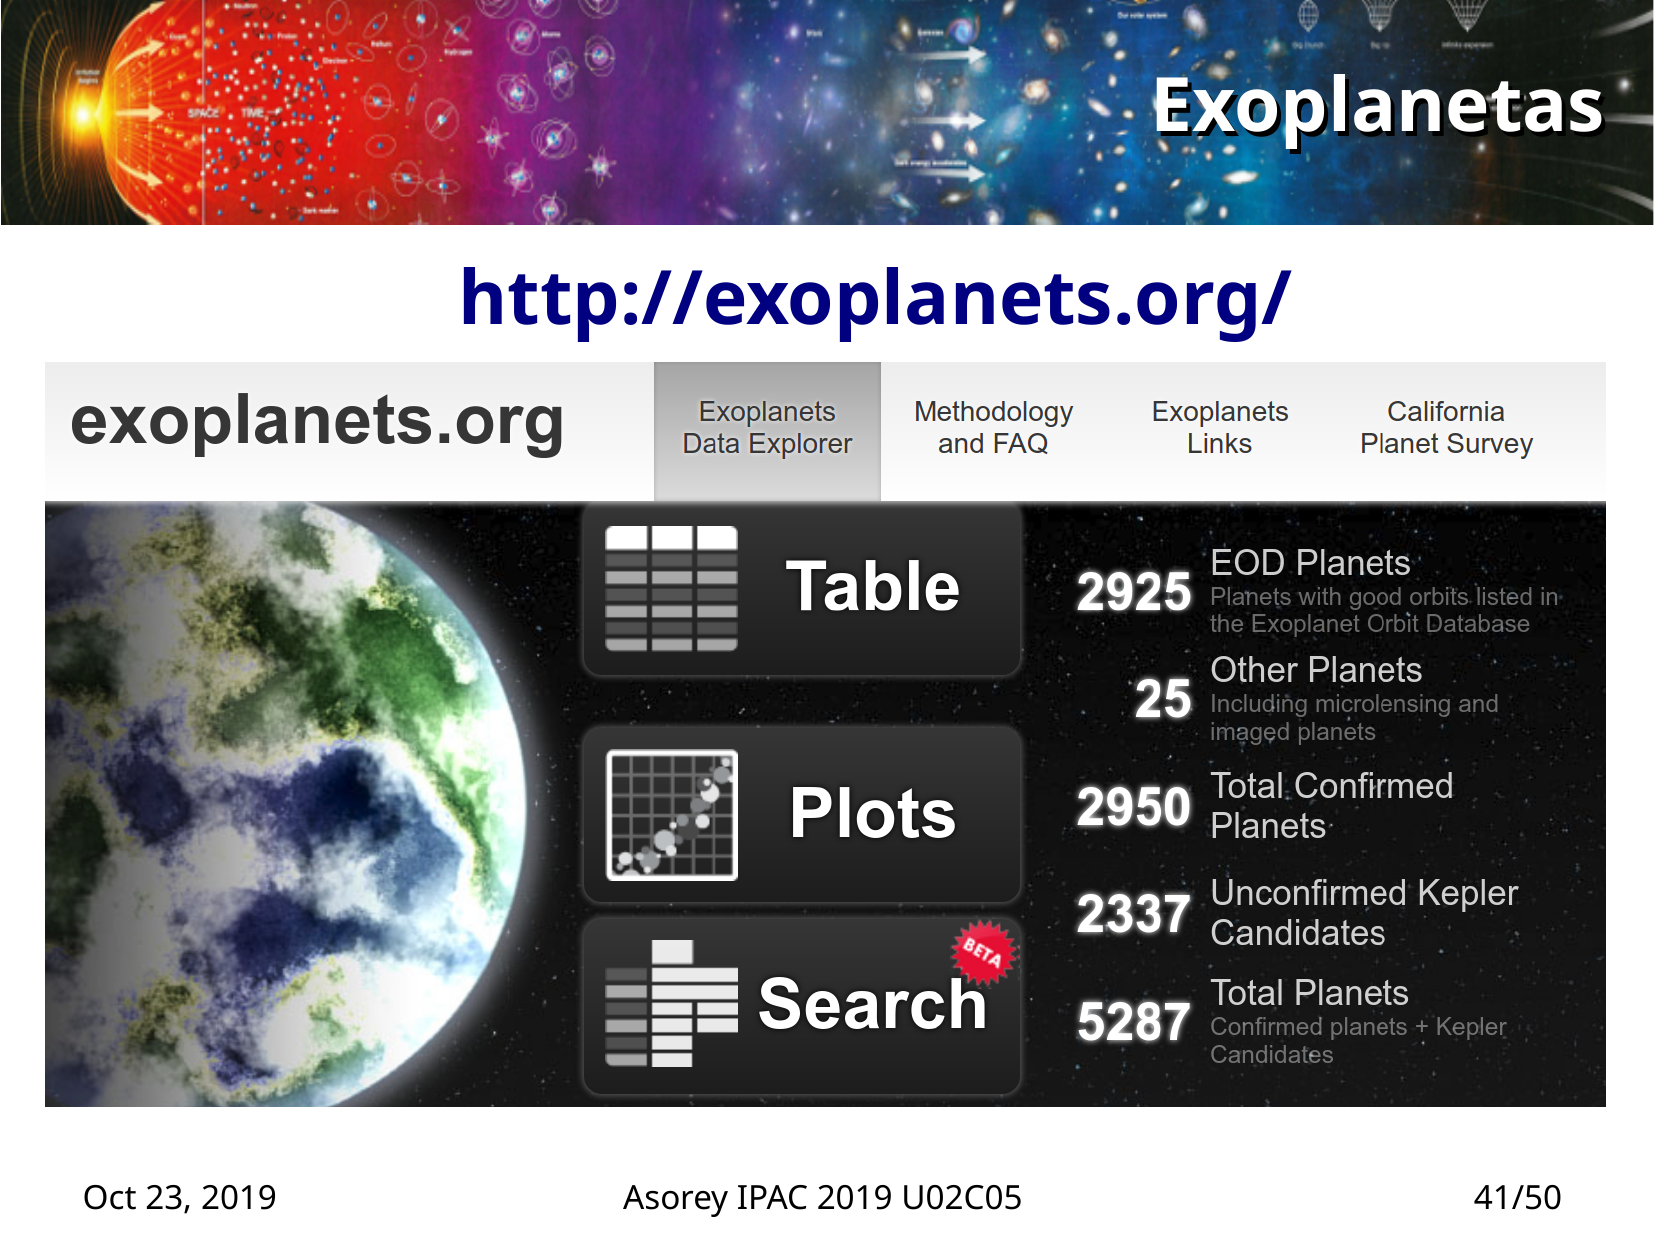

# Exoplanetas
http://exoplanets.org/
Oct 23, 2019
Asorey IPAC 2019 U02C05
41